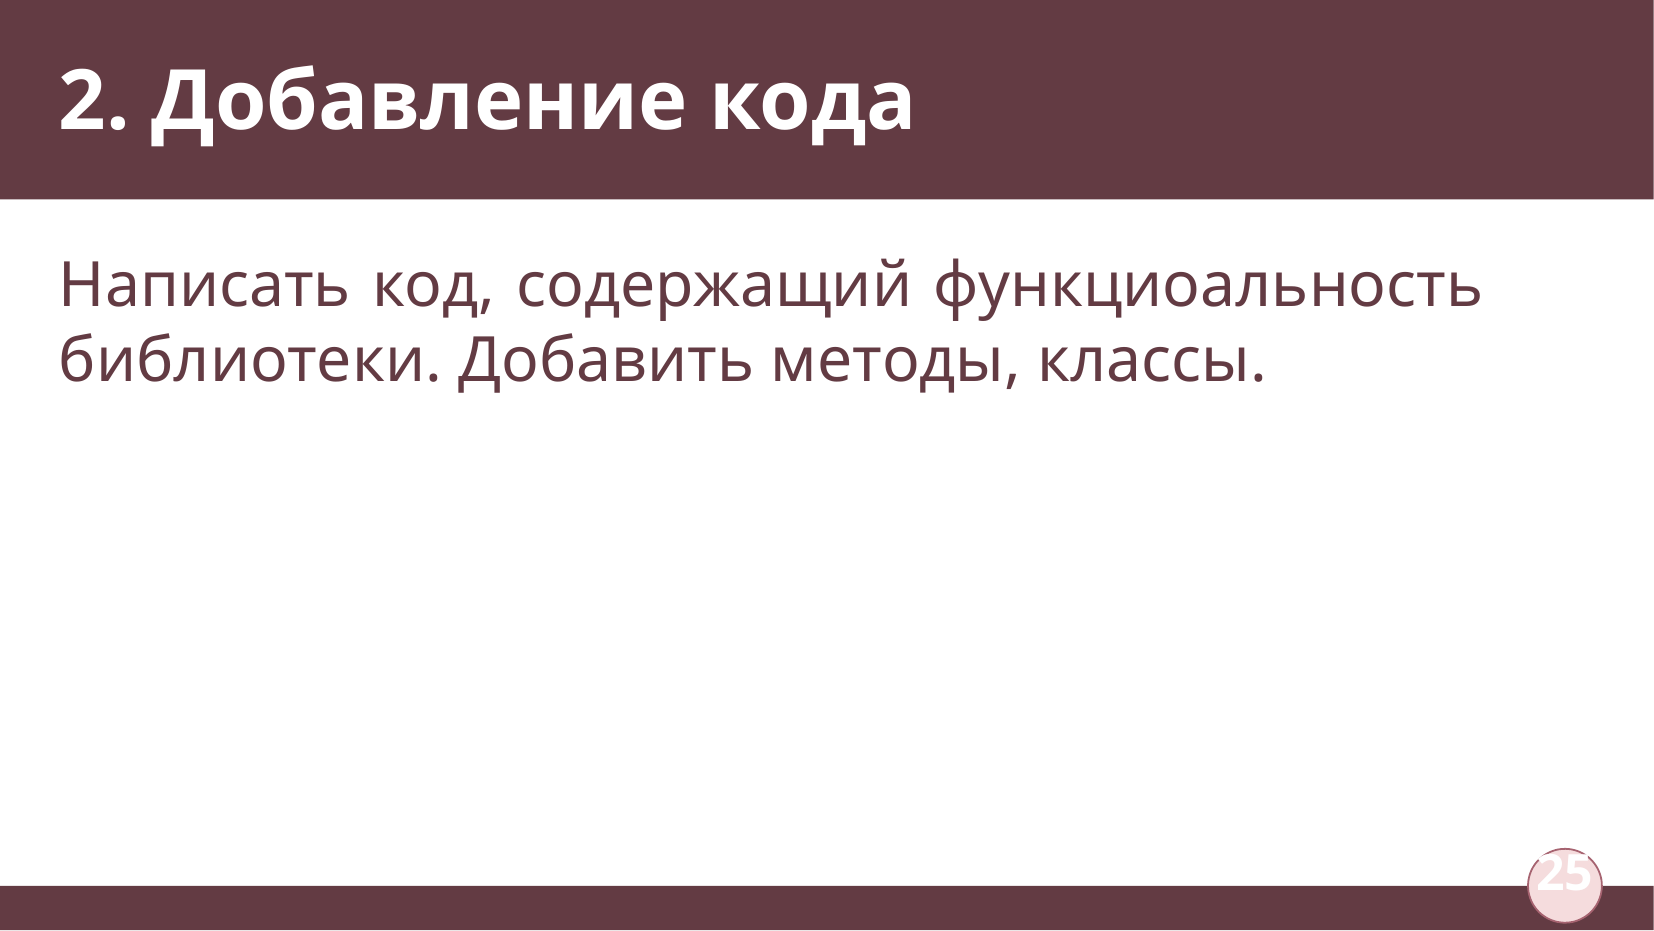

# 2. Добавление кода
Написать код, содержащий функциоальность библиотеки. Добавить методы, классы.